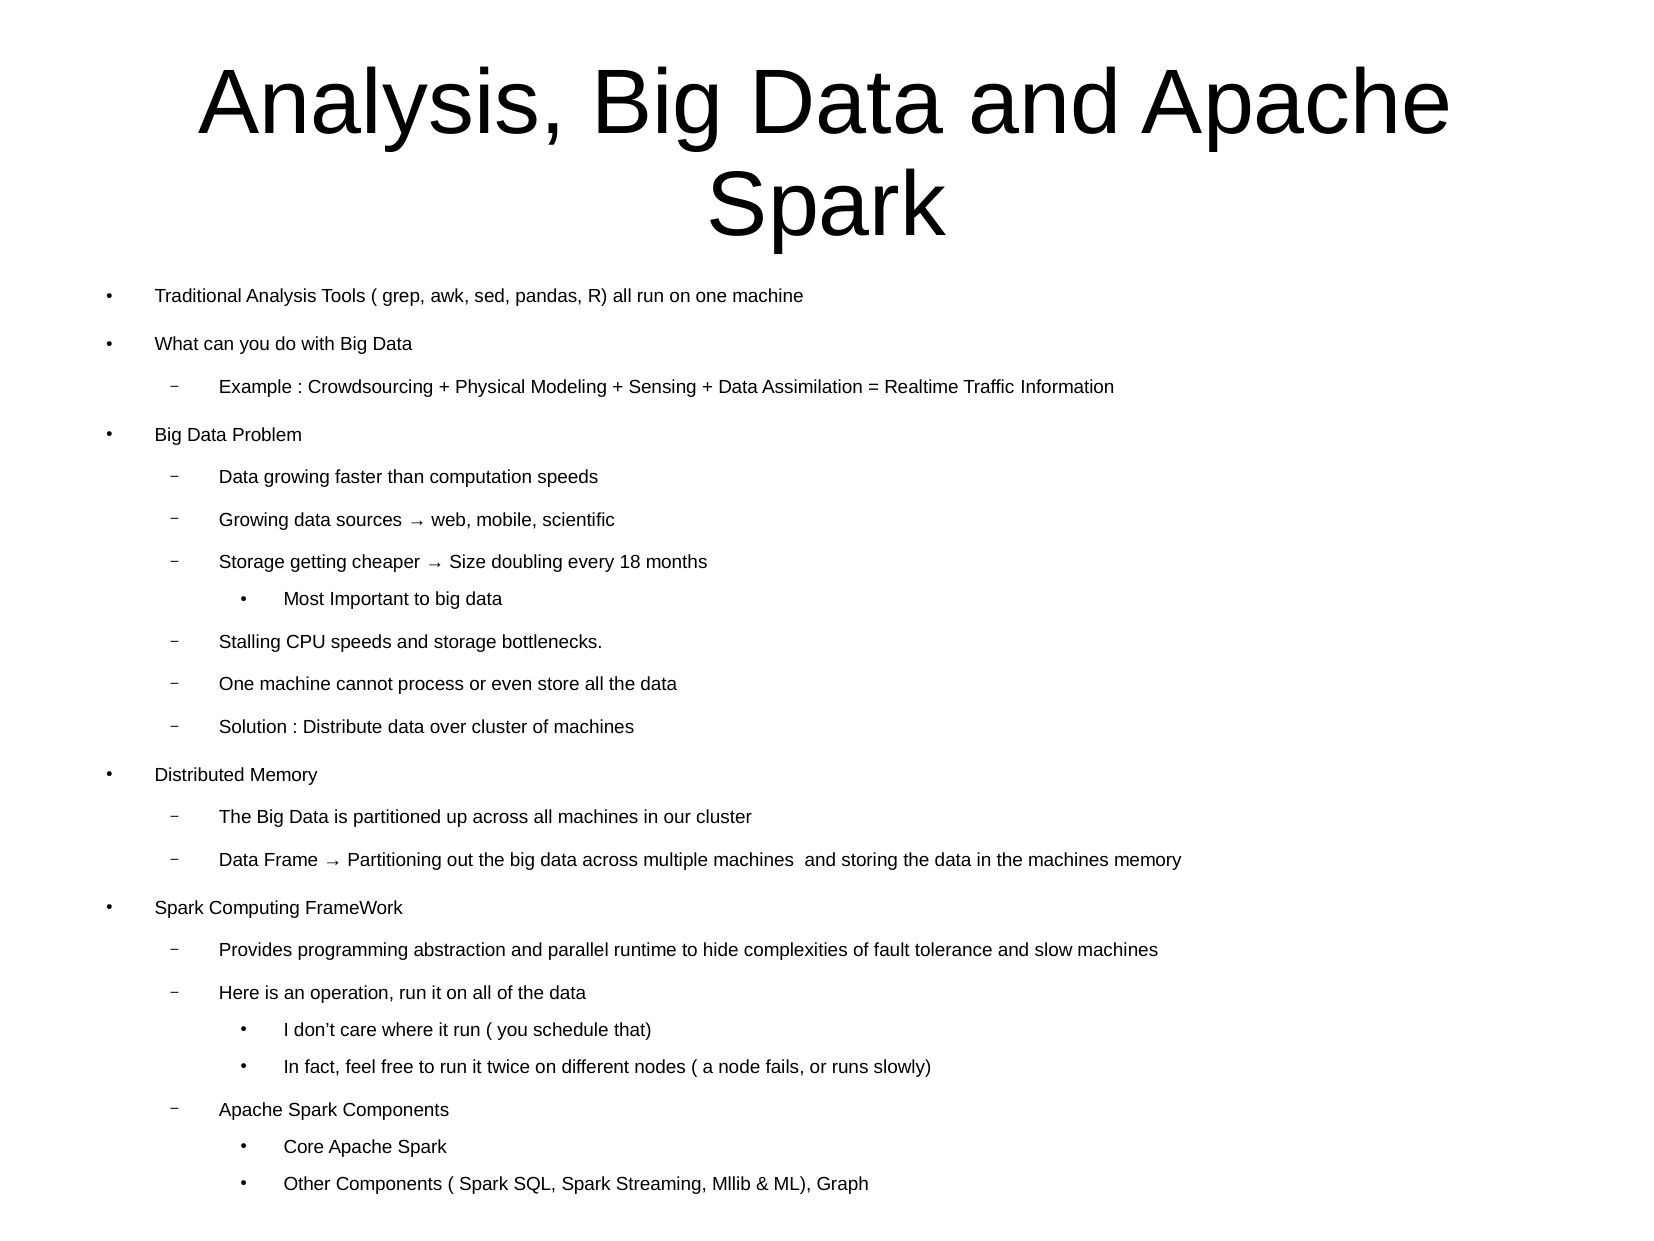

# Analysis, Big Data and Apache Spark
Traditional Analysis Tools ( grep, awk, sed, pandas, R) all run on one machine
What can you do with Big Data
Example : Crowdsourcing + Physical Modeling + Sensing + Data Assimilation = Realtime Traffic Information
Big Data Problem
Data growing faster than computation speeds
Growing data sources → web, mobile, scientific
Storage getting cheaper → Size doubling every 18 months
Most Important to big data
Stalling CPU speeds and storage bottlenecks.
One machine cannot process or even store all the data
Solution : Distribute data over cluster of machines
Distributed Memory
The Big Data is partitioned up across all machines in our cluster
Data Frame → Partitioning out the big data across multiple machines and storing the data in the machines memory
Spark Computing FrameWork
Provides programming abstraction and parallel runtime to hide complexities of fault tolerance and slow machines
Here is an operation, run it on all of the data
I don’t care where it run ( you schedule that)
In fact, feel free to run it twice on different nodes ( a node fails, or runs slowly)
Apache Spark Components
Core Apache Spark
Other Components ( Spark SQL, Spark Streaming, Mllib & ML), Graph